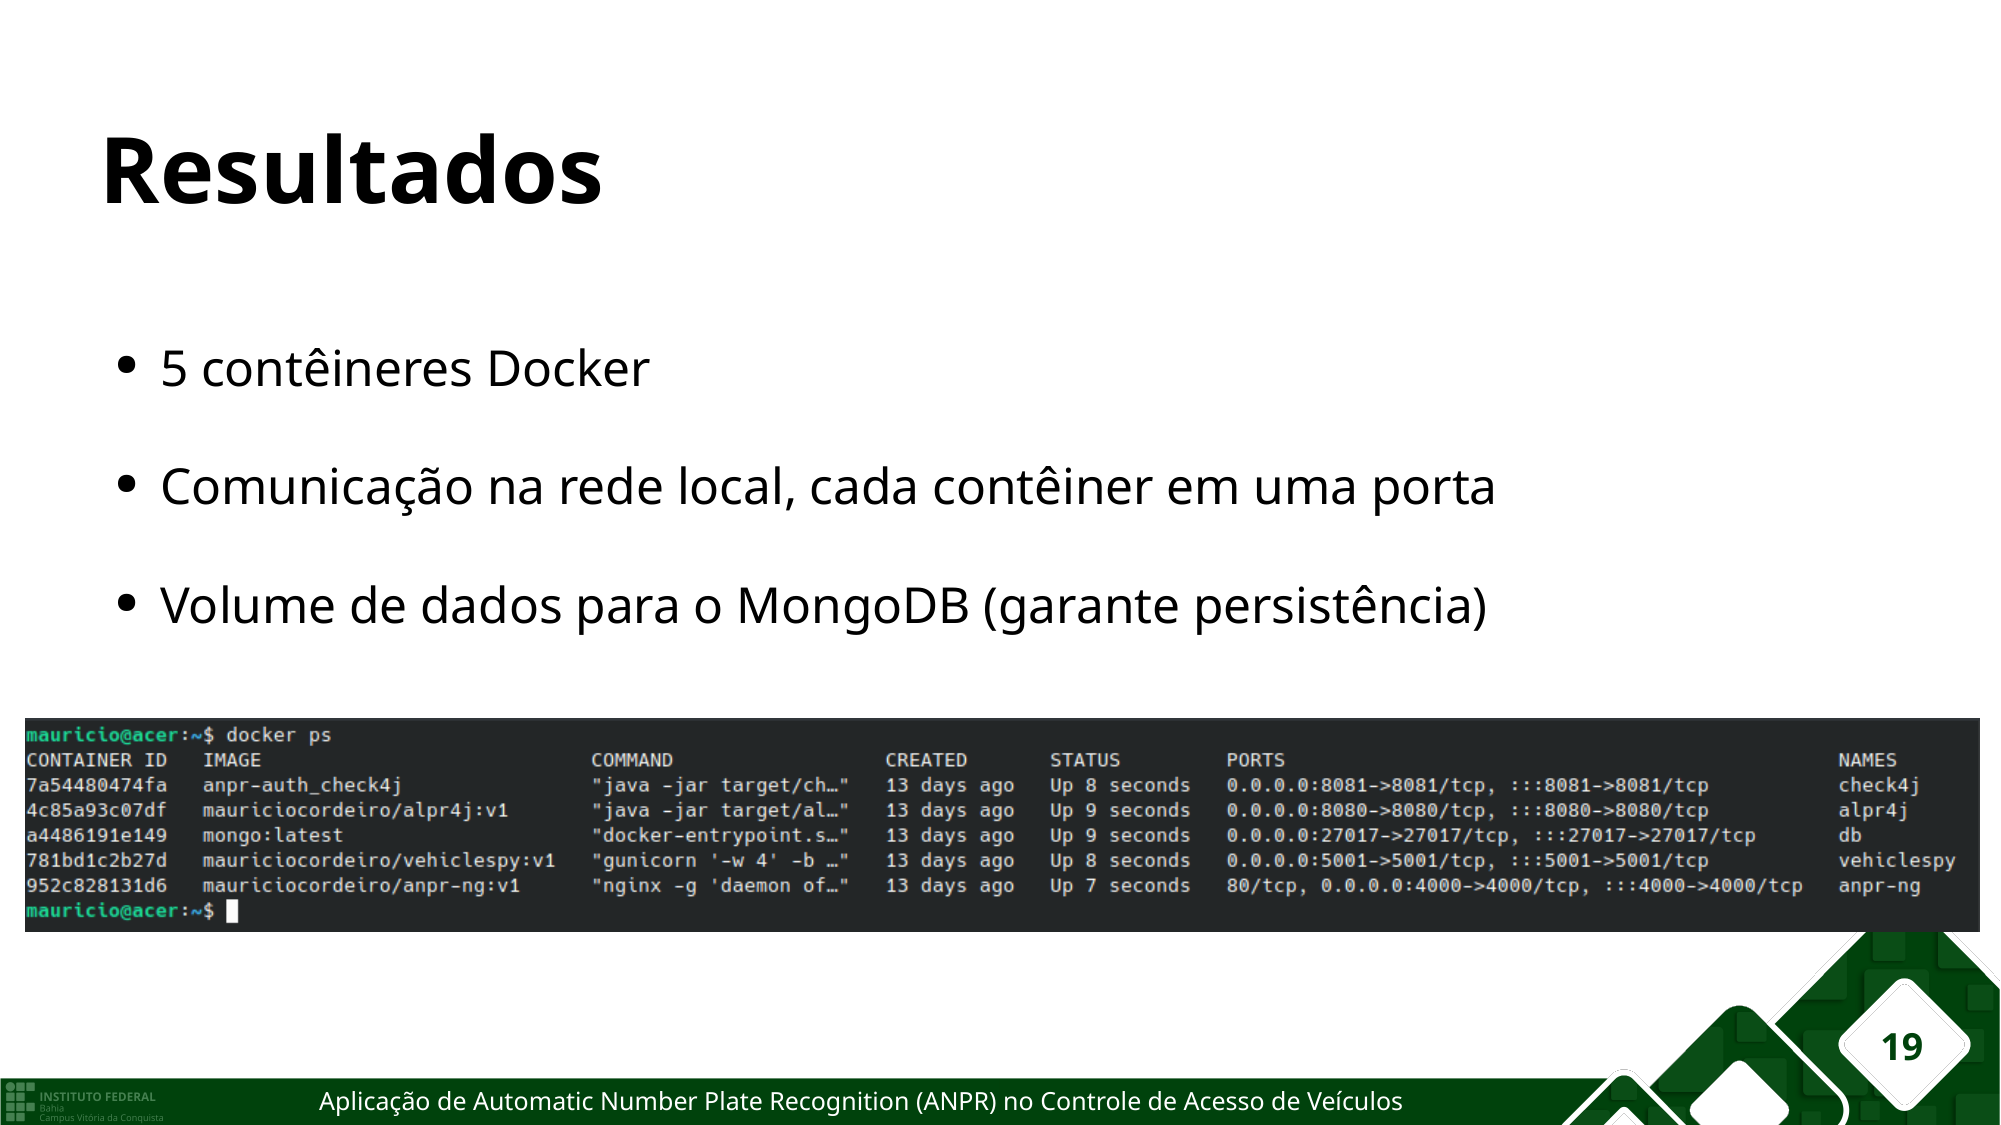

# Resultados
5 contêineres Docker
Comunicação na rede local, cada contêiner em uma porta
Volume de dados para o MongoDB (garante persistência)